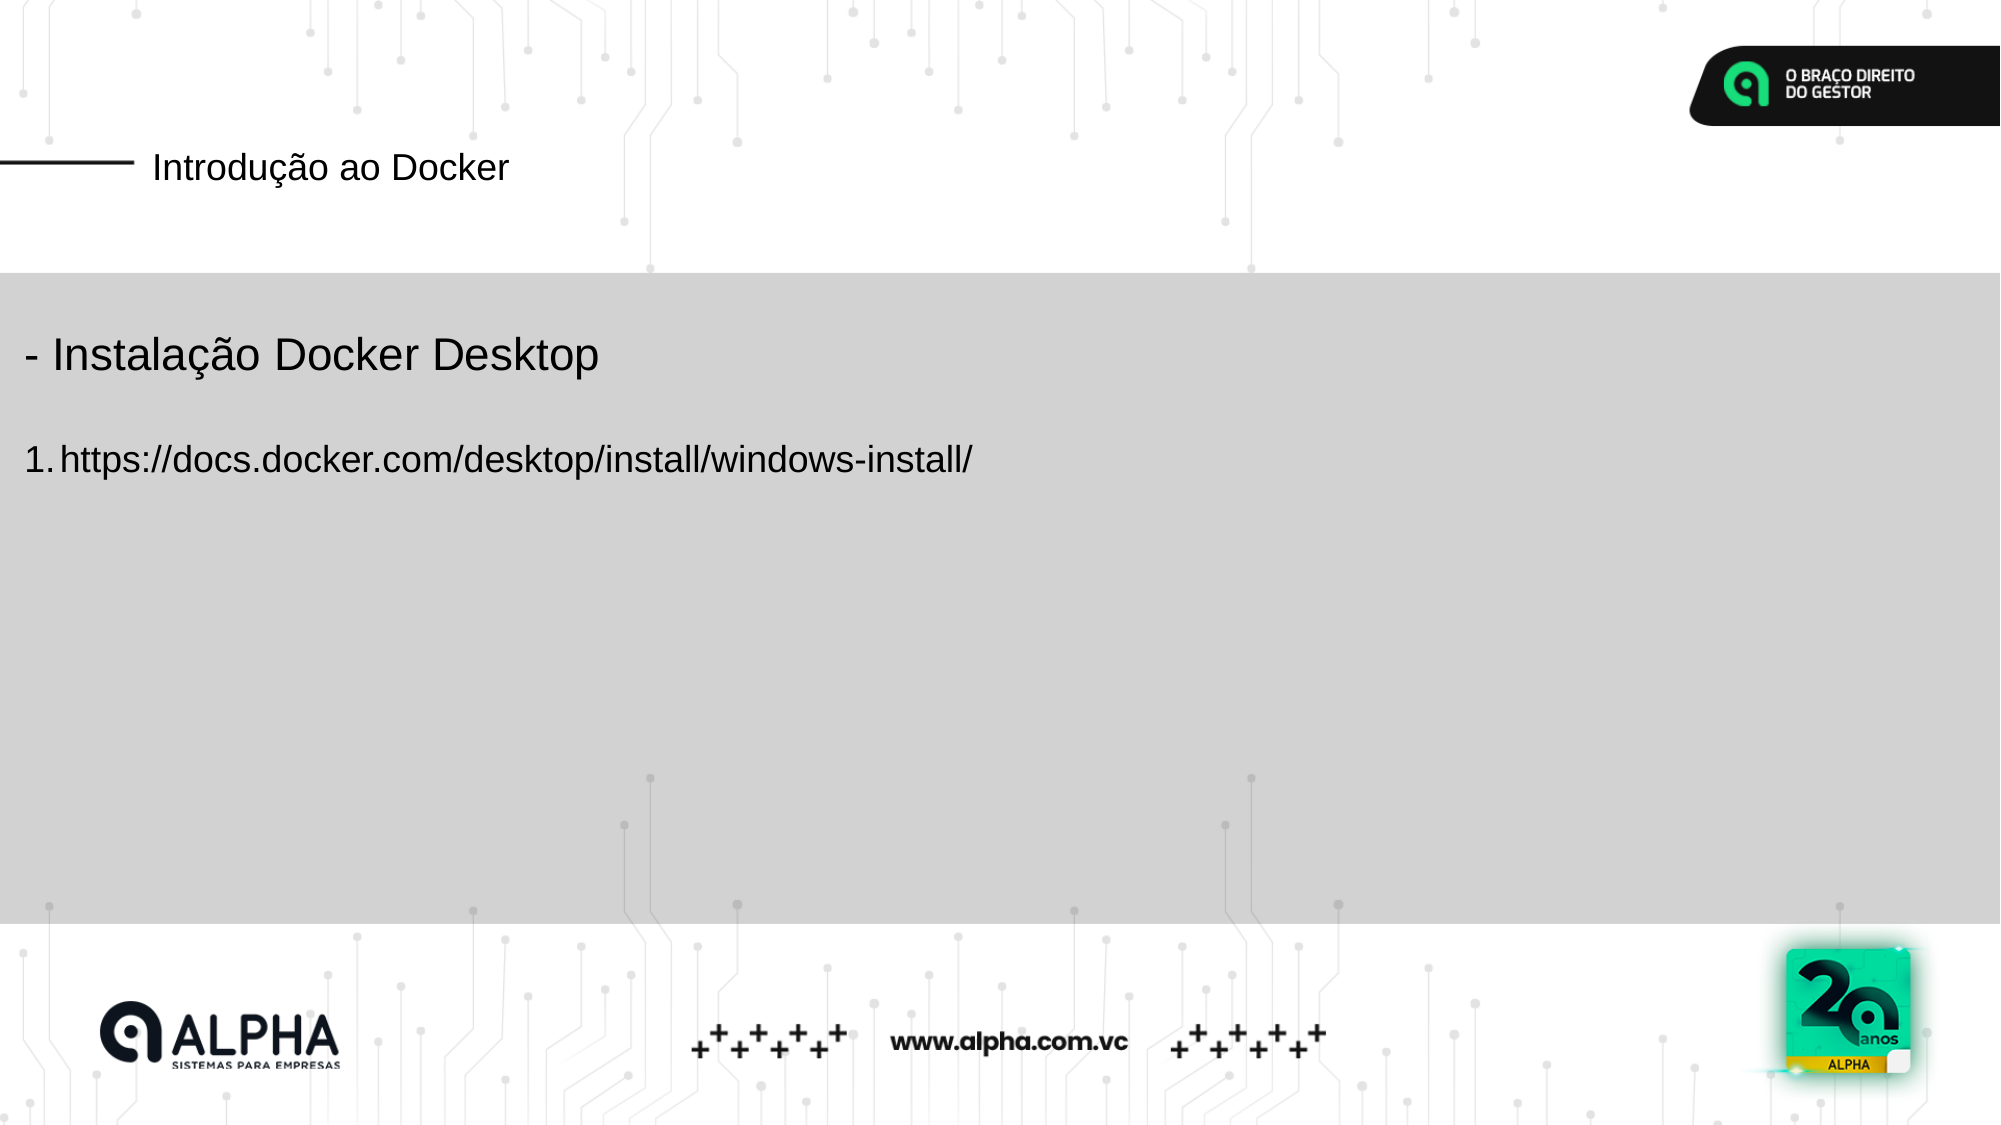

Introdução ao Docker
- Instalação Docker Desktop
https://docs.docker.com/desktop/install/windows-install/